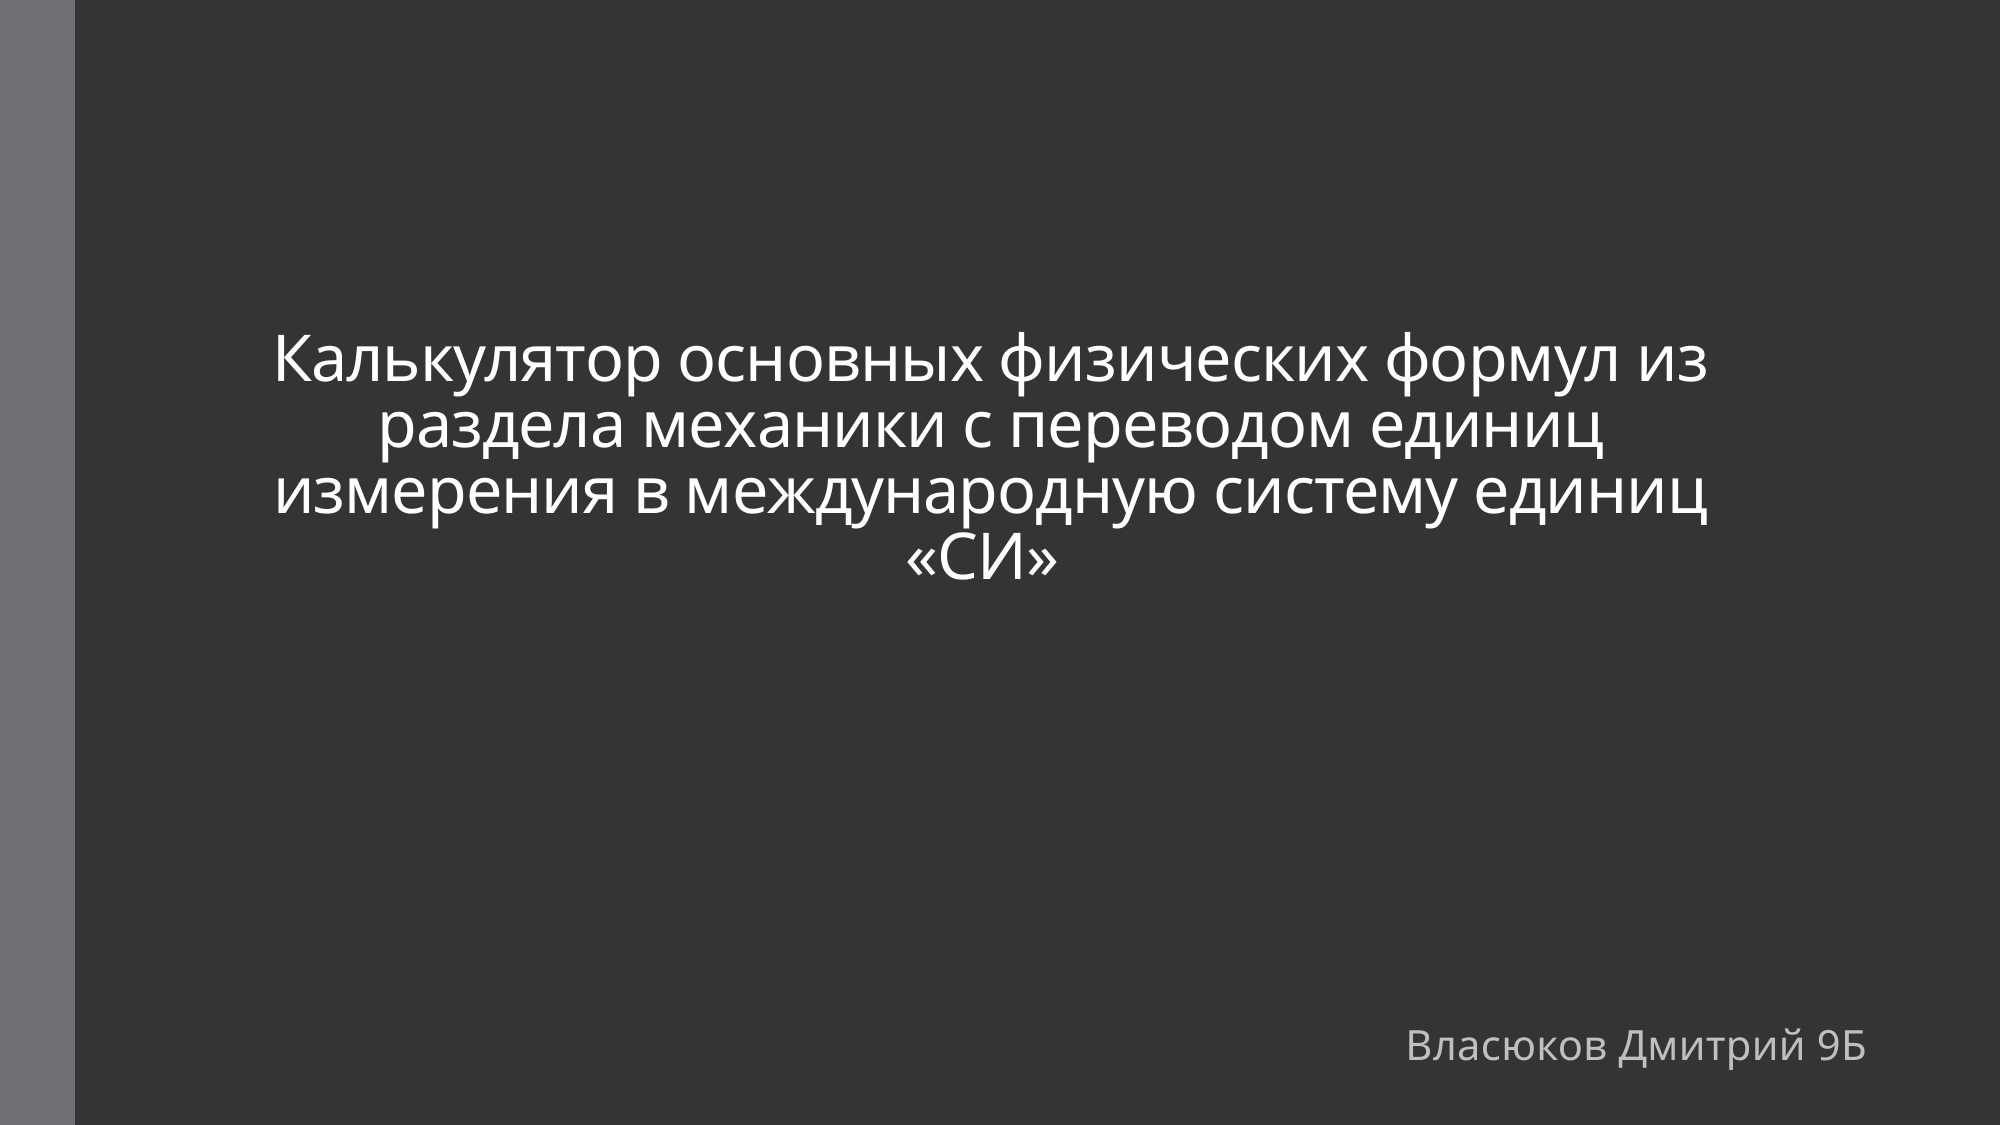

# Калькулятор основных физических формул из раздела механики с переводом единиц измерения в международную систему единиц «СИ»
Власюков Дмитрий 9Б